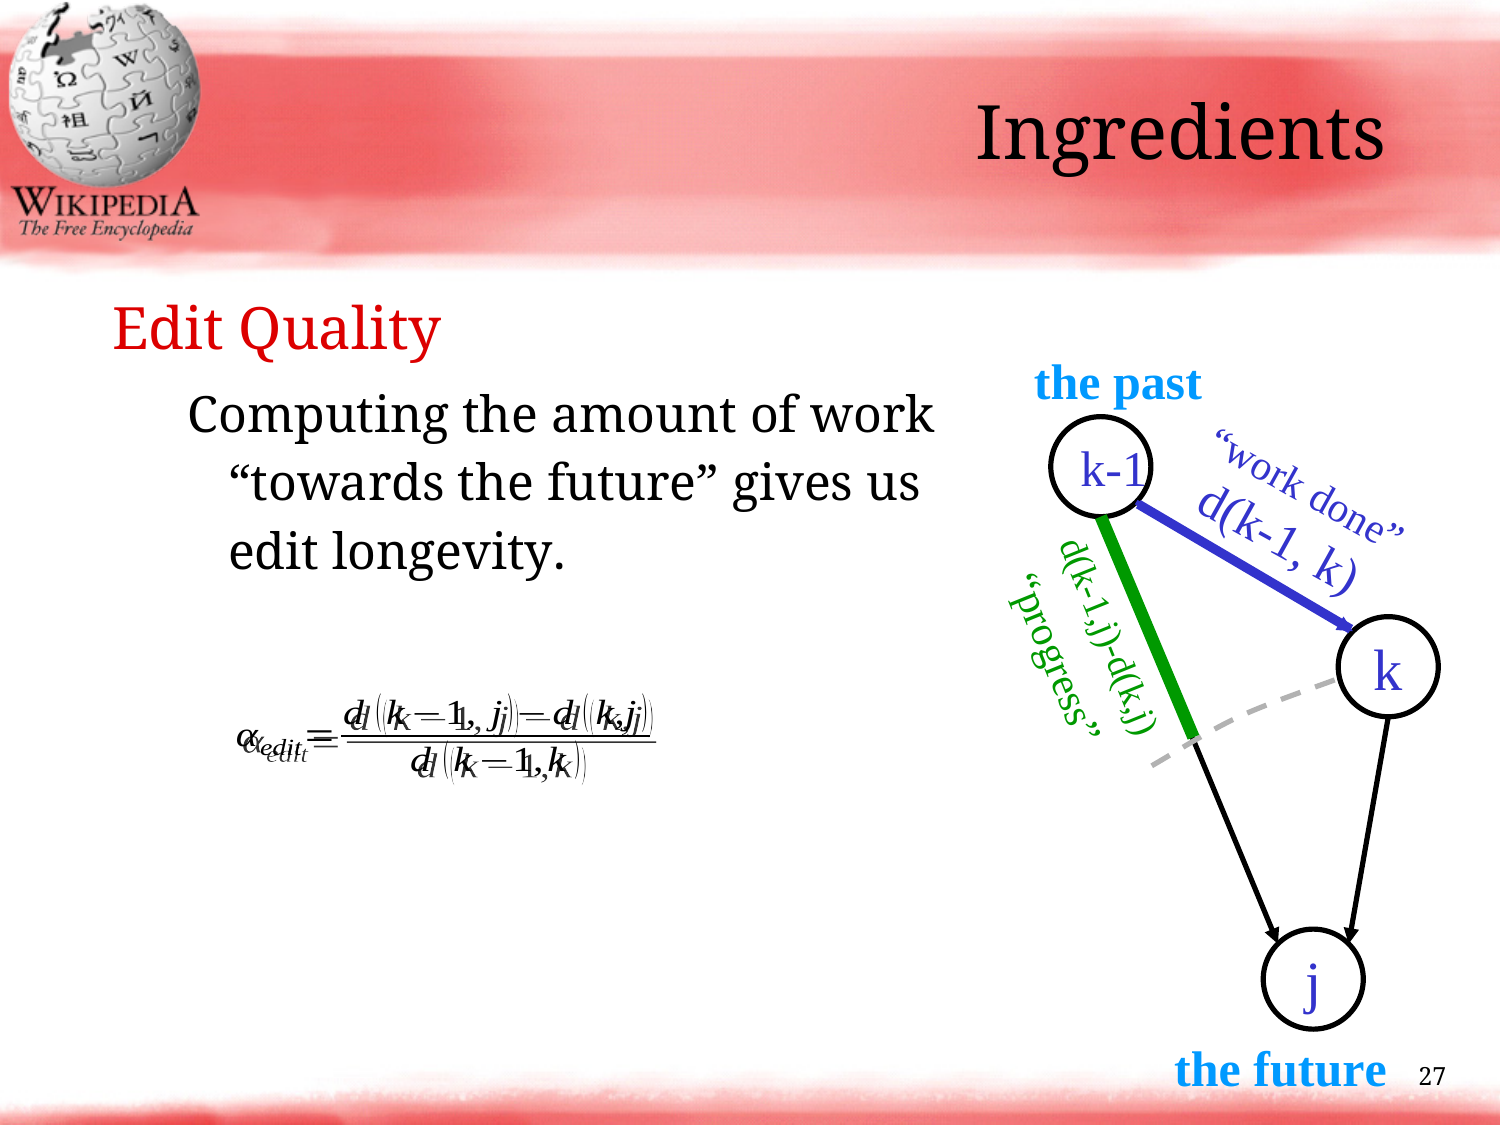

# Ingredients
Edit Quality
Computing the amount of work “towards the future” gives us edit longevity.
the past
k-1
“work done”
d(k-1, k)‏
d(k-1,j)-d(k,j)‏
“progress”
k
j
the future
27